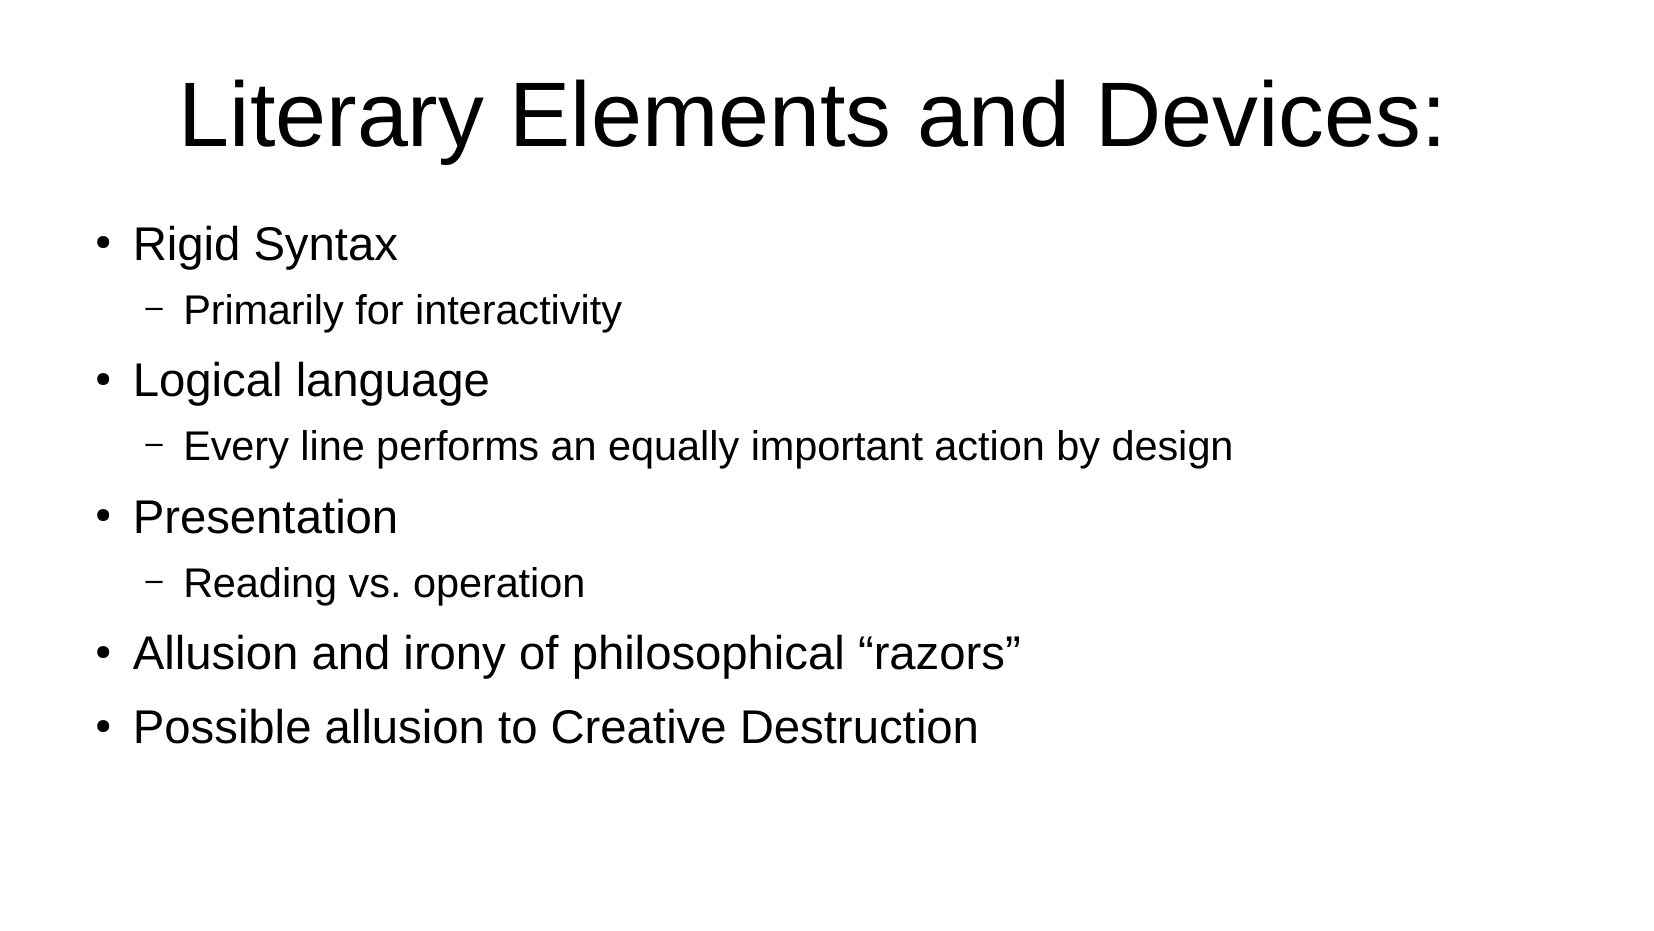

# Literary Elements and Devices:
Rigid Syntax
Primarily for interactivity
Logical language
Every line performs an equally important action by design
Presentation
Reading vs. operation
Allusion and irony of philosophical “razors”
Possible allusion to Creative Destruction